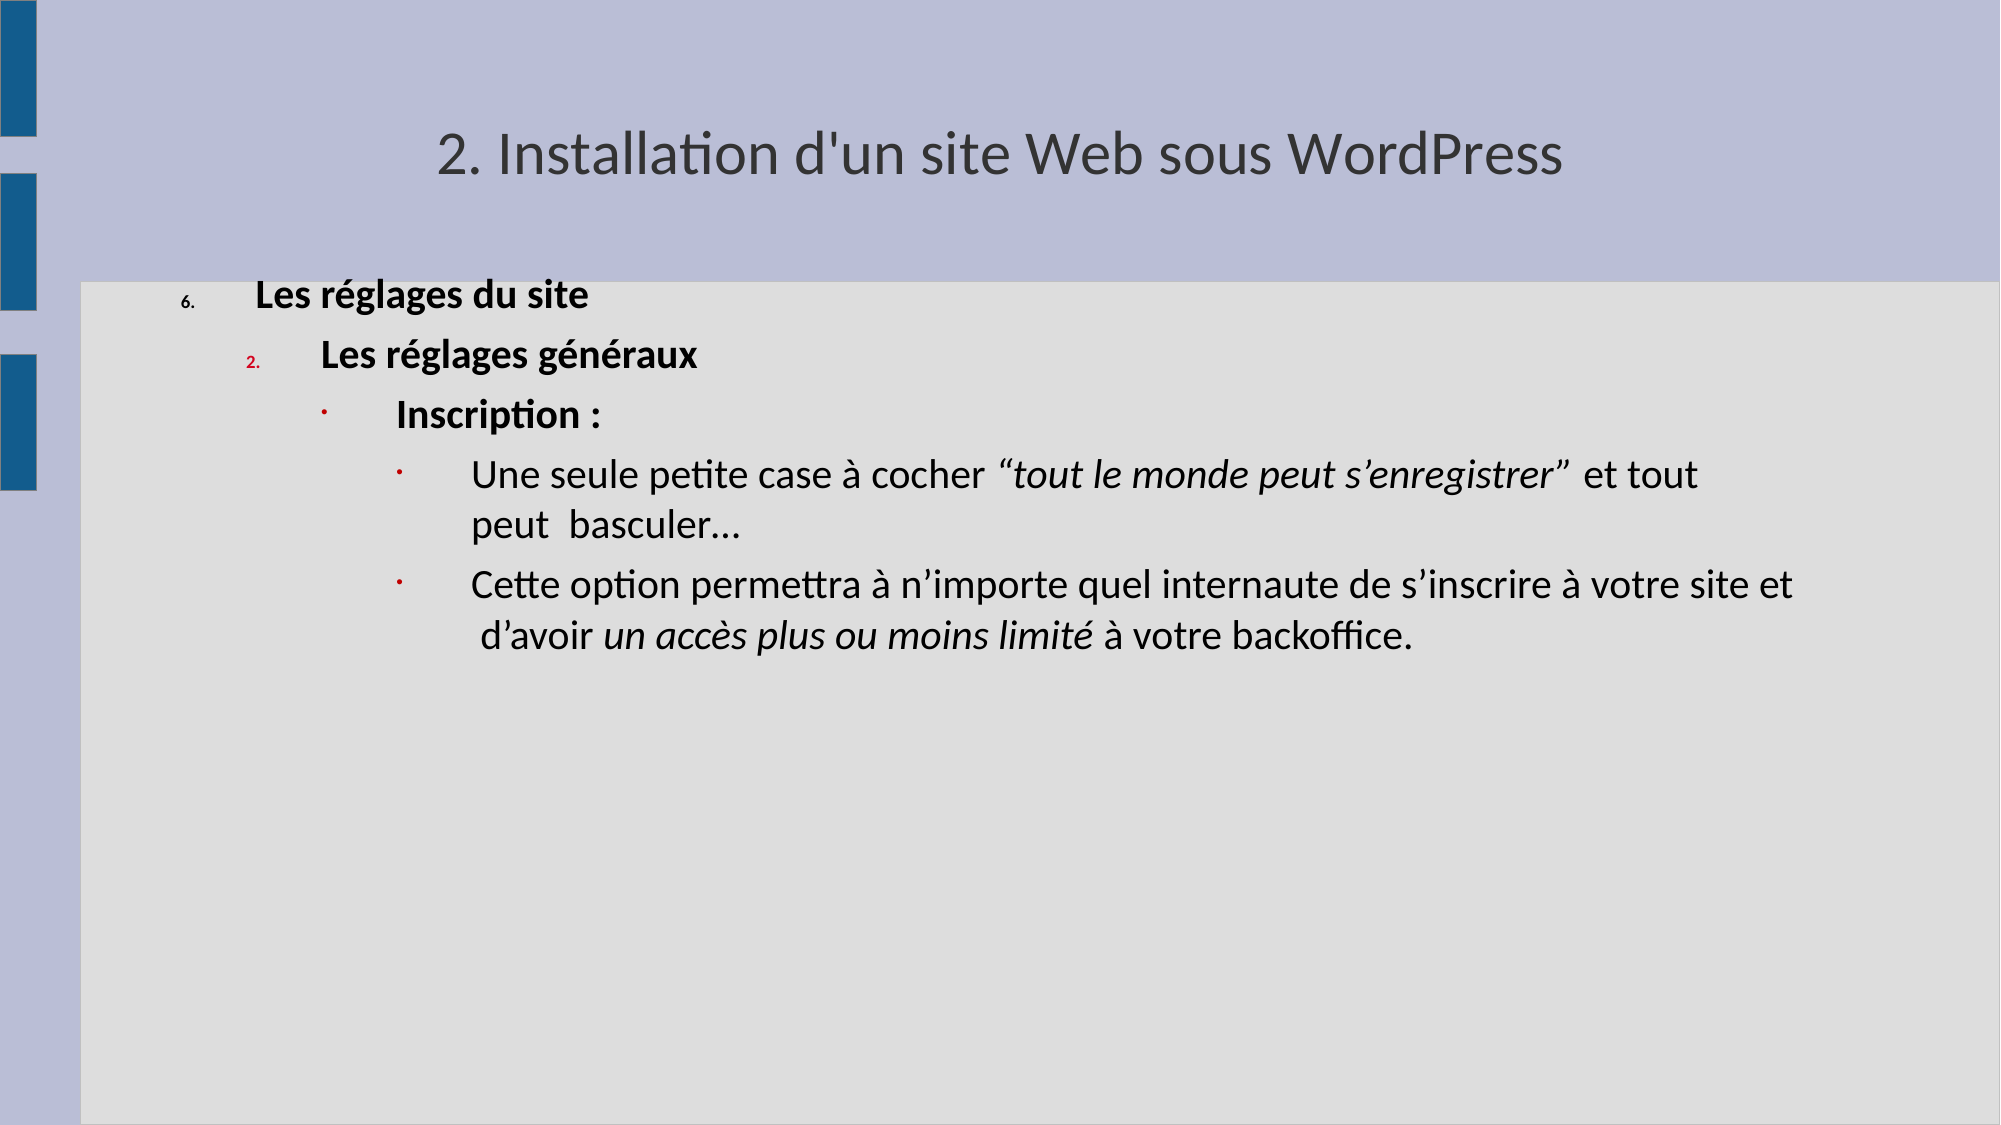

# 2. Installation d'un site Web sous WordPress
Les réglages du site
Les réglages généraux
Inscription :
Une seule petite case à cocher “tout le monde peut s’enregistrer” et tout peut basculer…
Cette option permettra à n’importe quel internaute de s’inscrire à votre site et d’avoir un accès plus ou moins limité à votre backoffice.